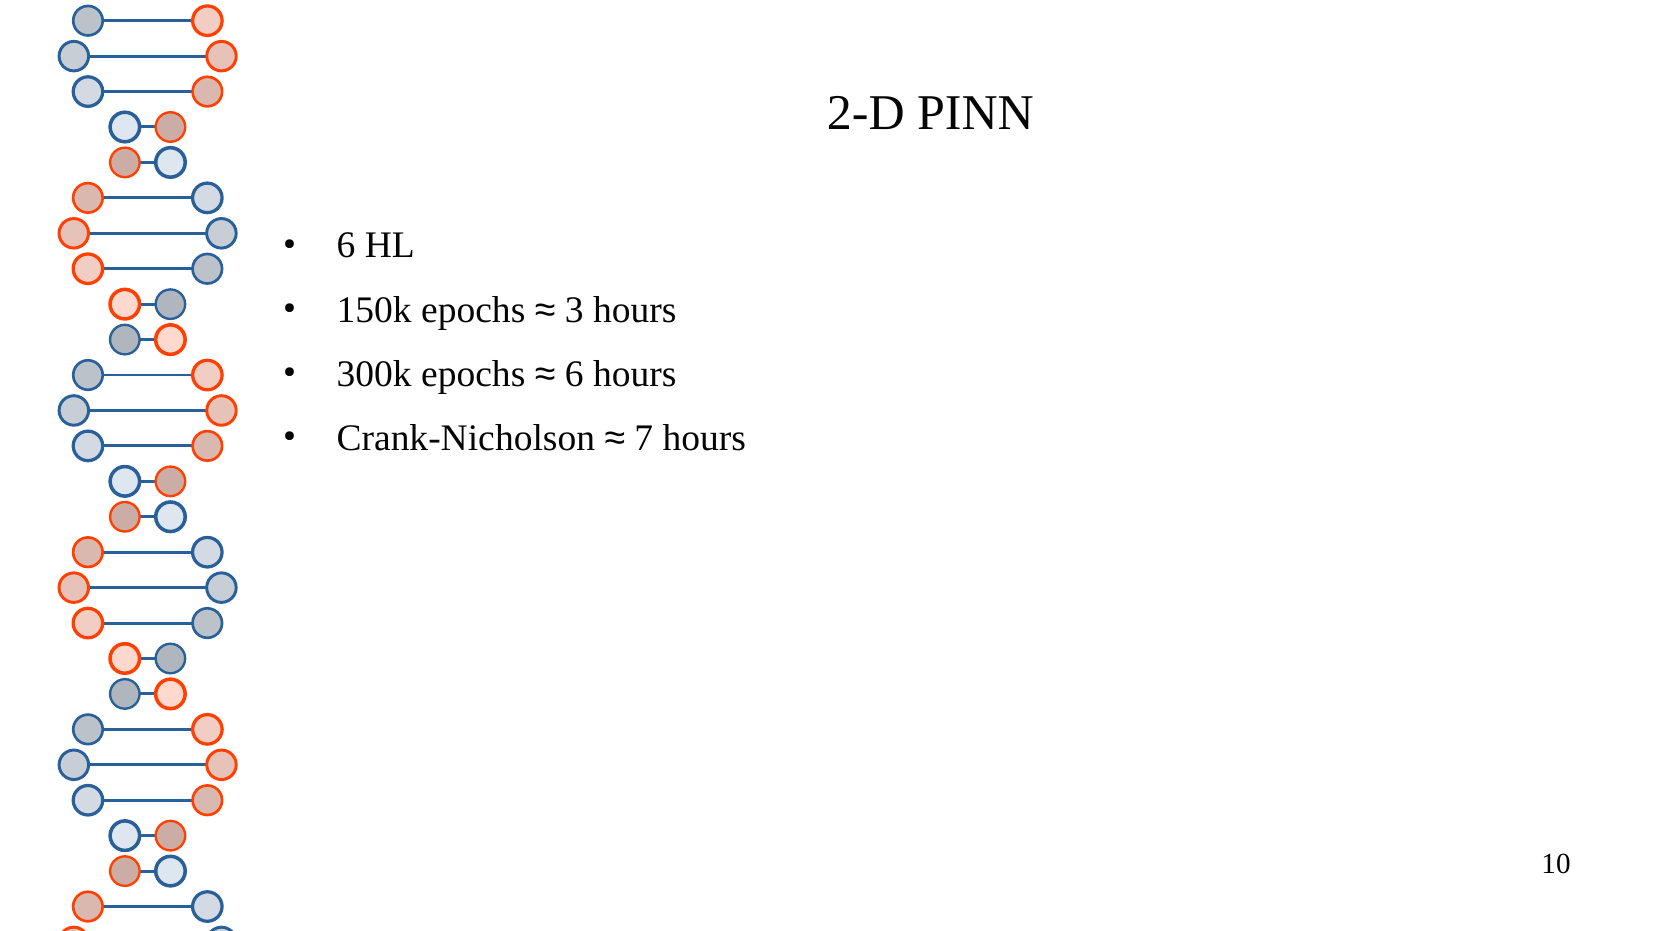

# 2-D PINN
6 HL
150k epochs ≈ 3 hours
300k epochs ≈ 6 hours
Crank-Nicholson ≈ 7 hours
10